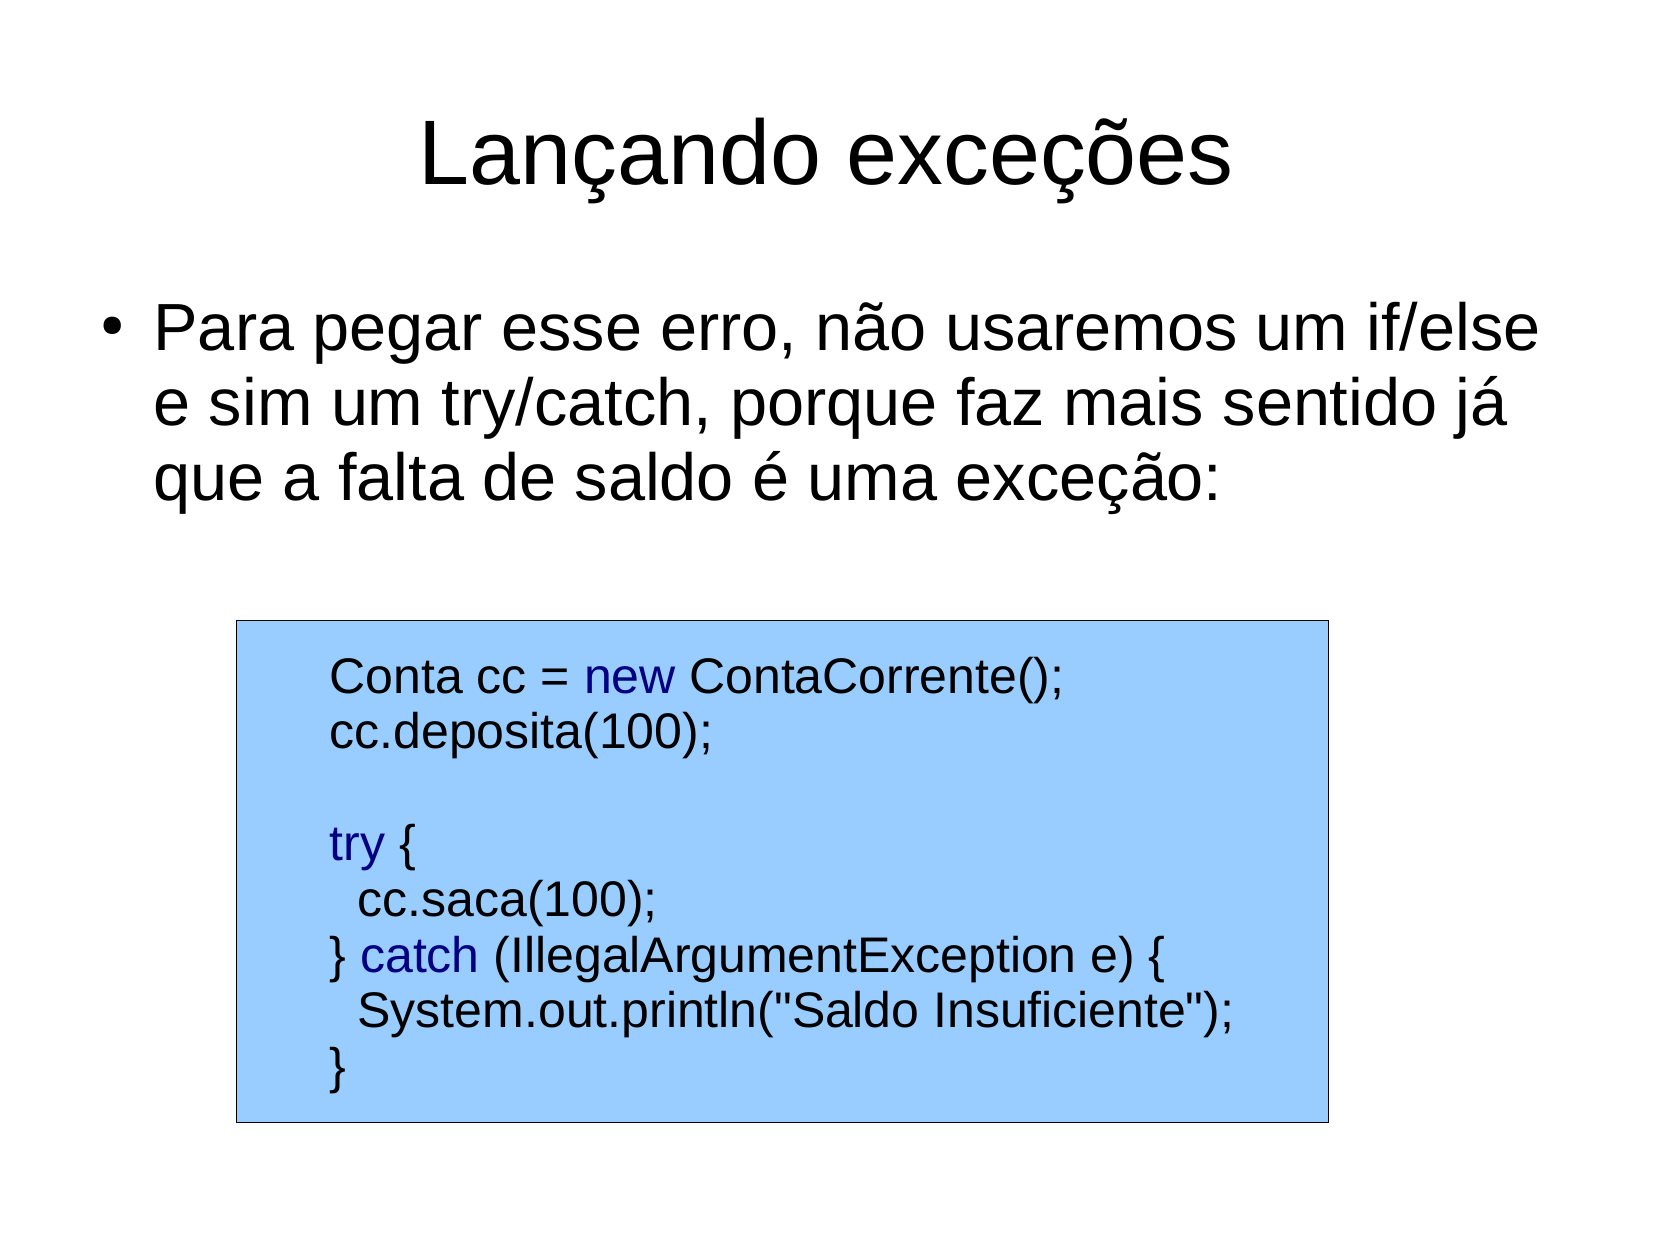

# Lançando exceções
Para pegar esse erro, não usaremos um if/else e sim um try/catch, porque faz mais sentido já que a falta de saldo é uma exceção:
Conta cc = new ContaCorrente();
cc.deposita(100);
try {
 cc.saca(100);
} catch (IllegalArgumentException e) {
 System.out.println("Saldo Insuficiente");
}